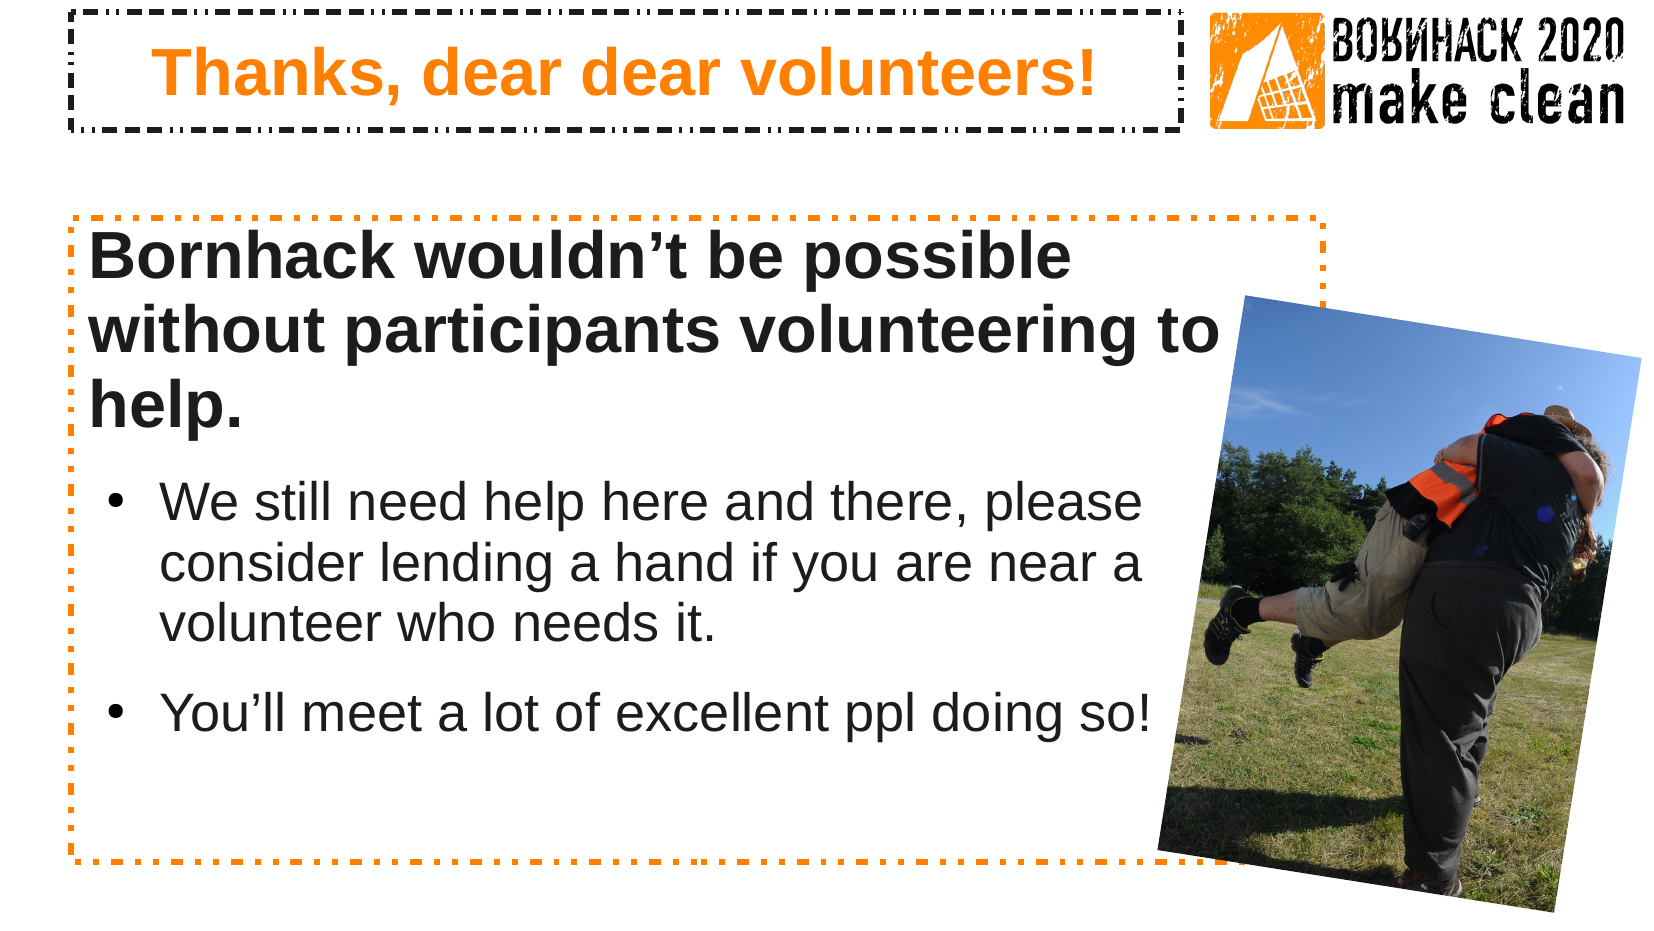

# Thanks, dear dear volunteers!
Bornhack wouldn’t be possible without participants volunteering to help.
We still need help here and there, please consider lending a hand if you are near a volunteer who needs it.
You’ll meet a lot of excellent ppl doing so!